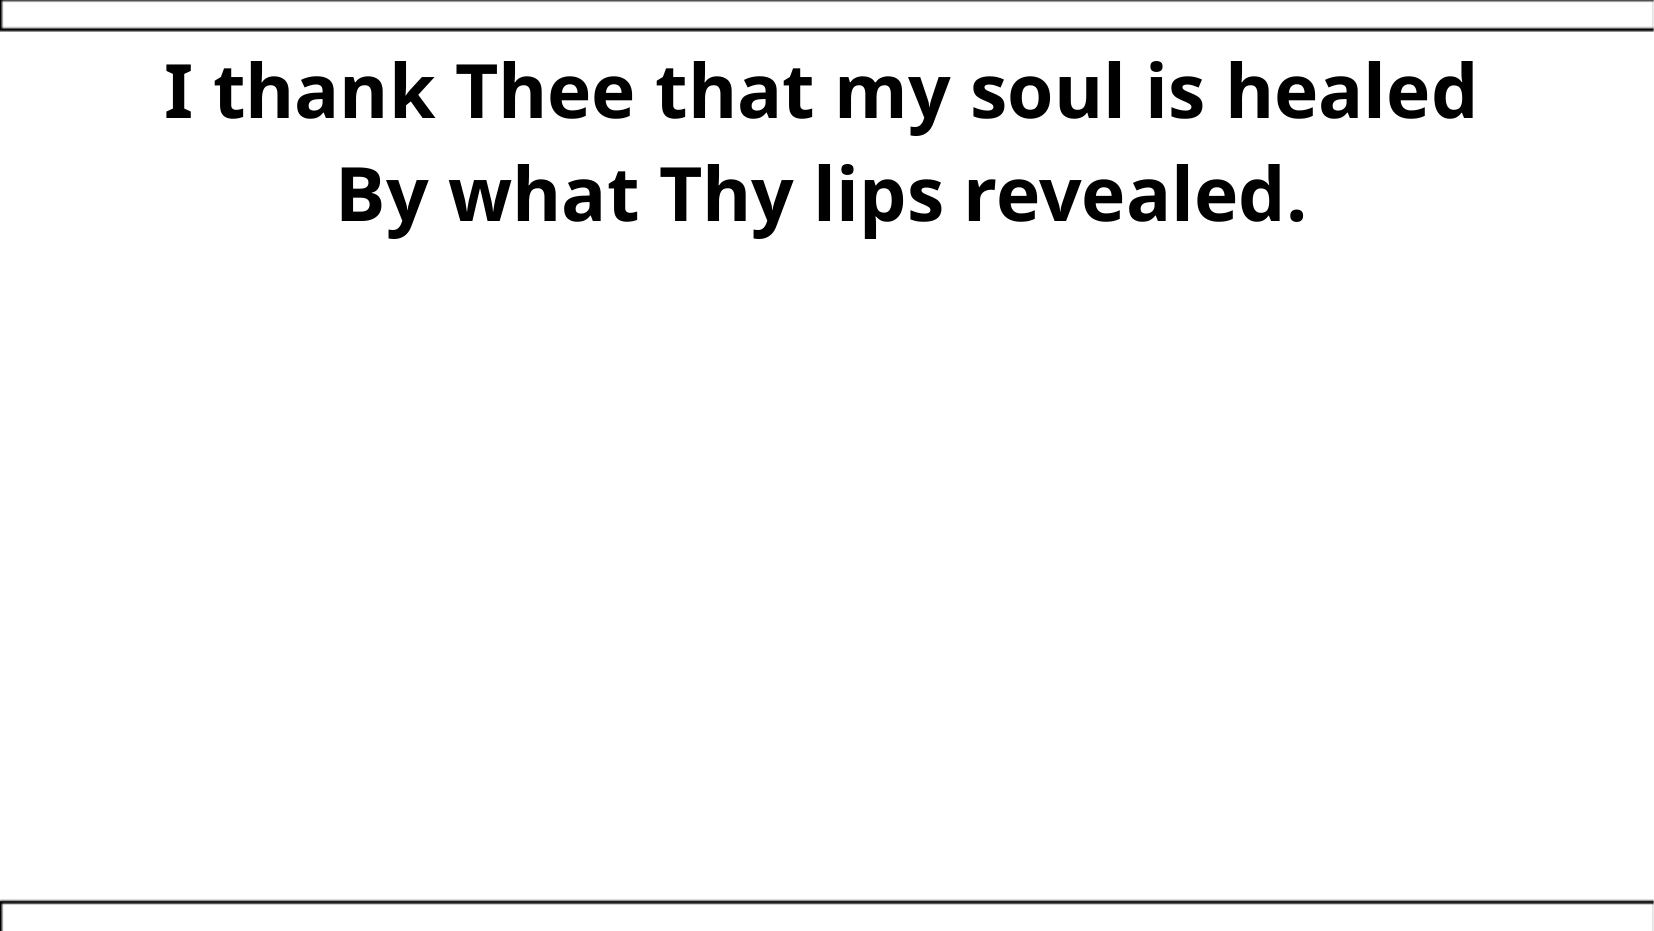

I thank Thee that my soul is healed
By what Thy lips revealed.